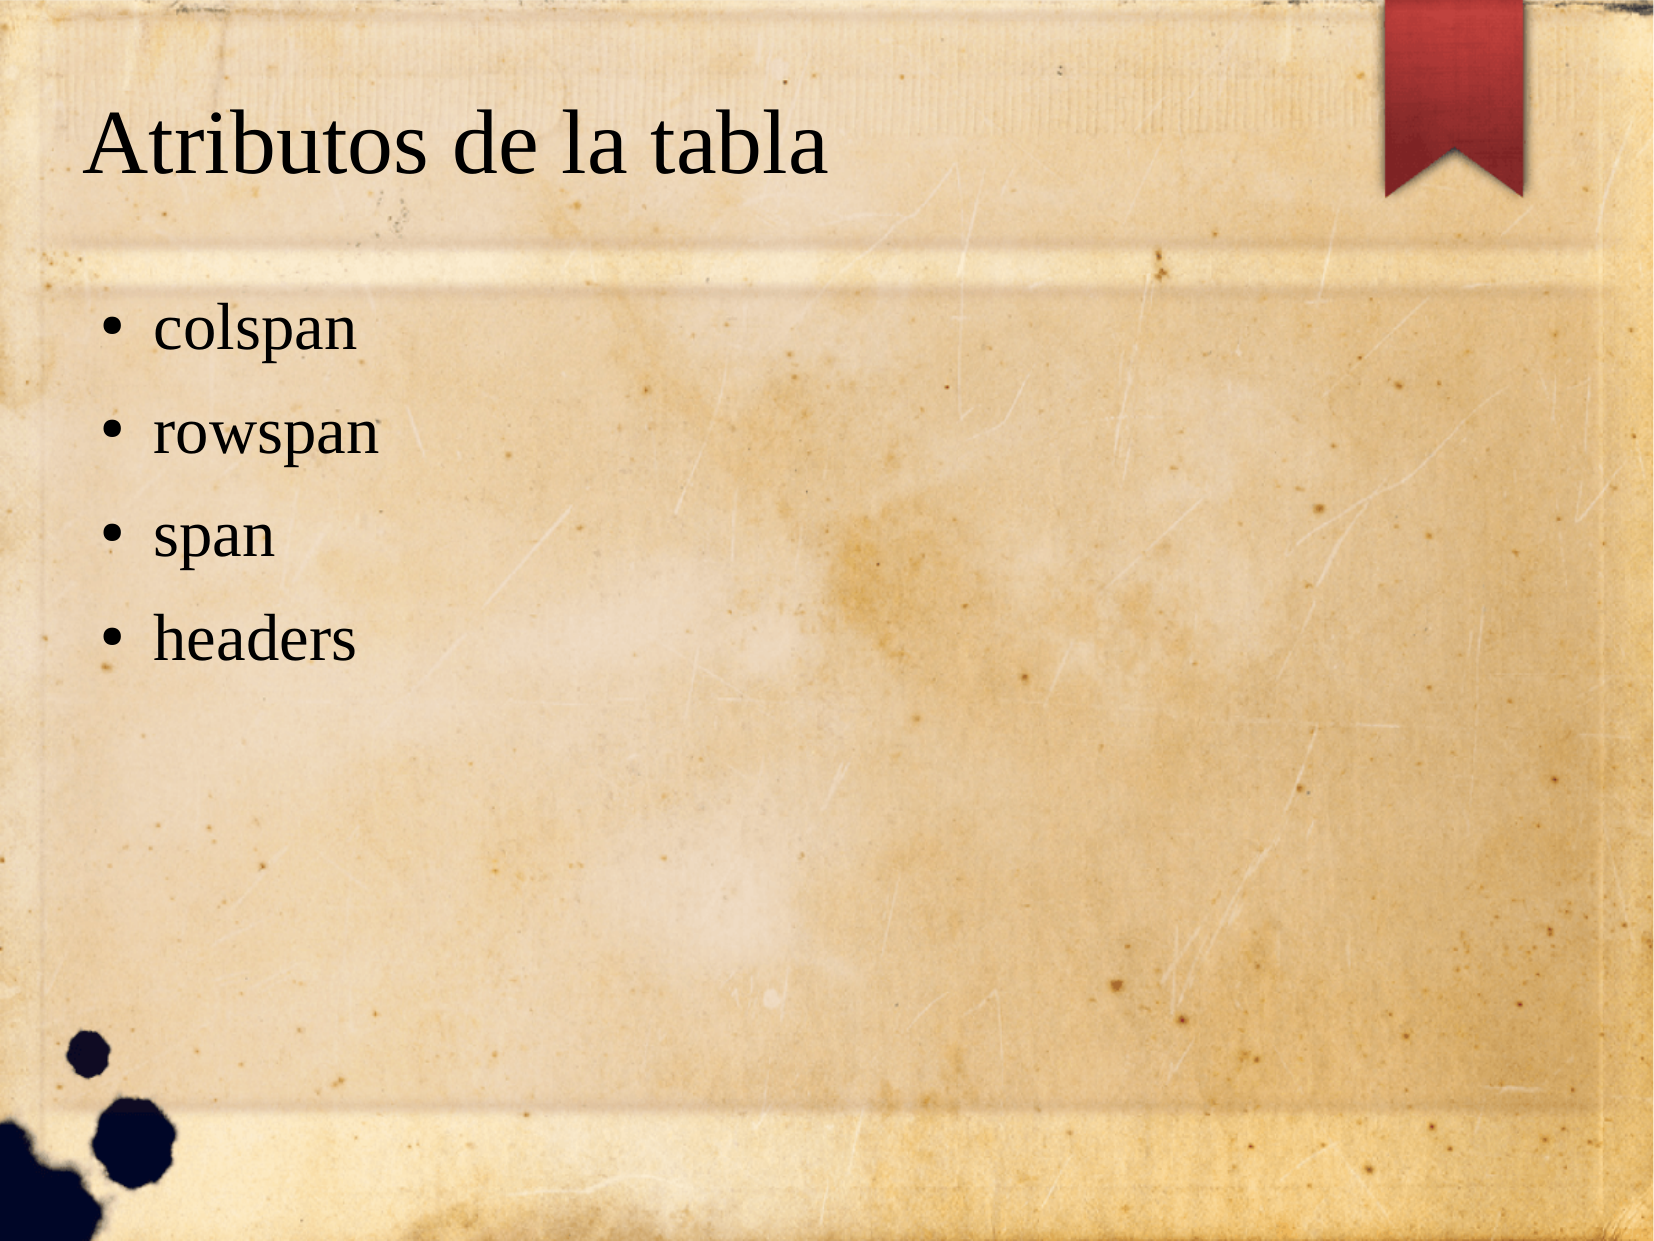

# Atributos de la tabla
colspan
rowspan
span
headers